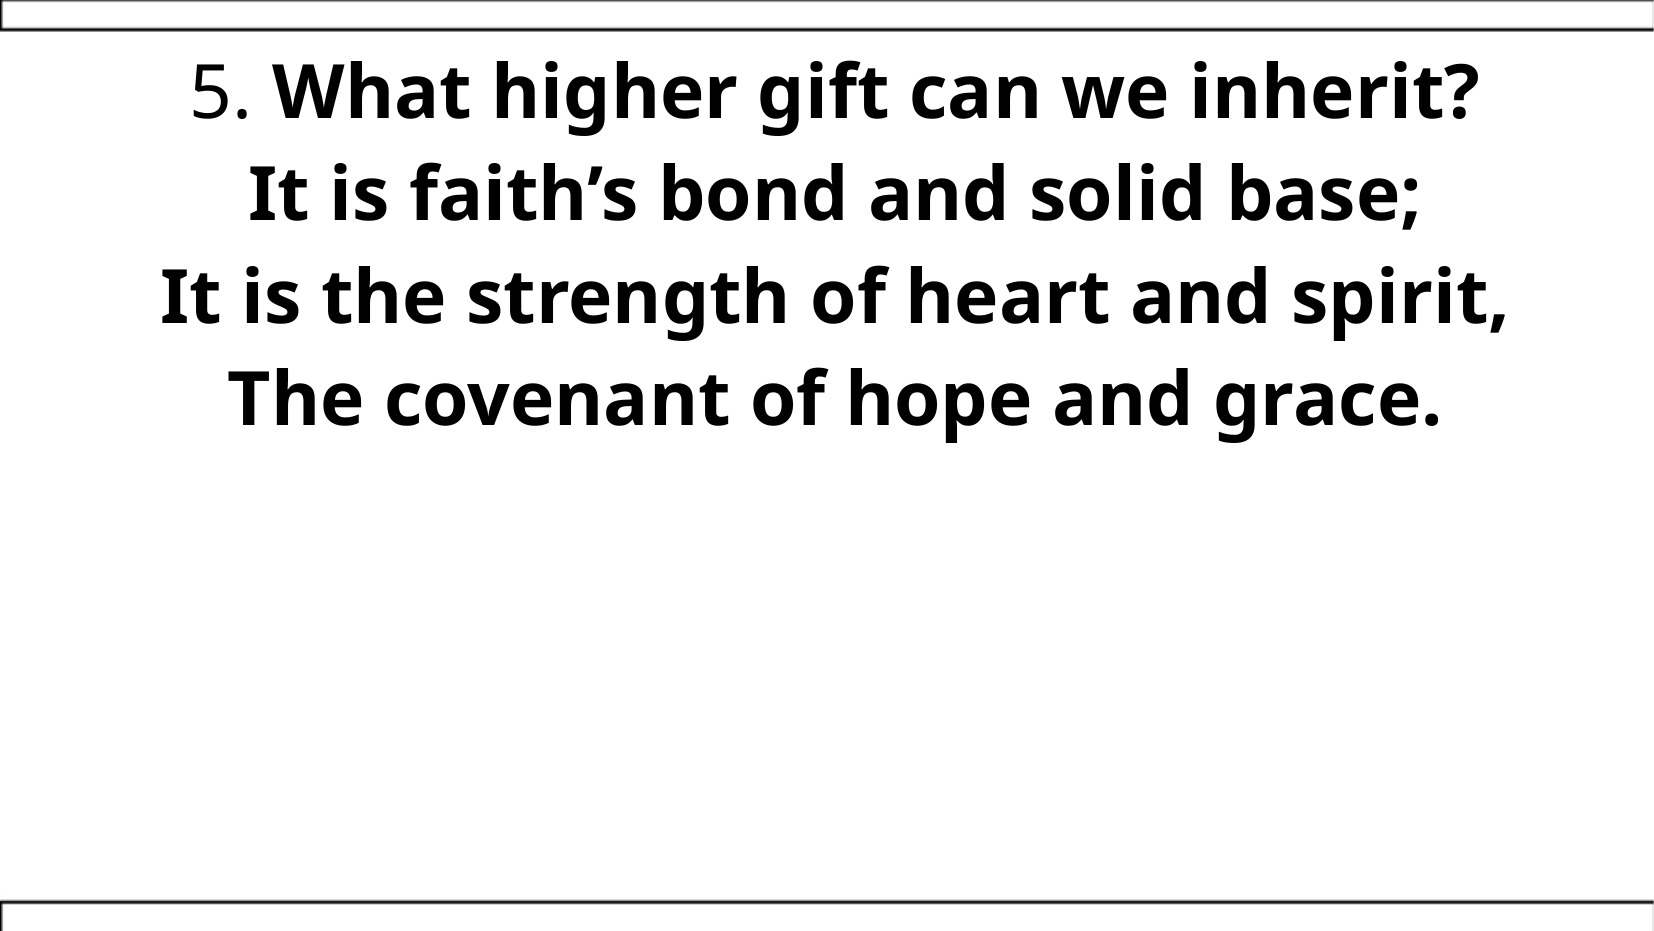

5. What higher gift can we inherit?
It is faith’s bond and solid base;
It is the strength of heart and spirit,
The covenant of hope and grace.